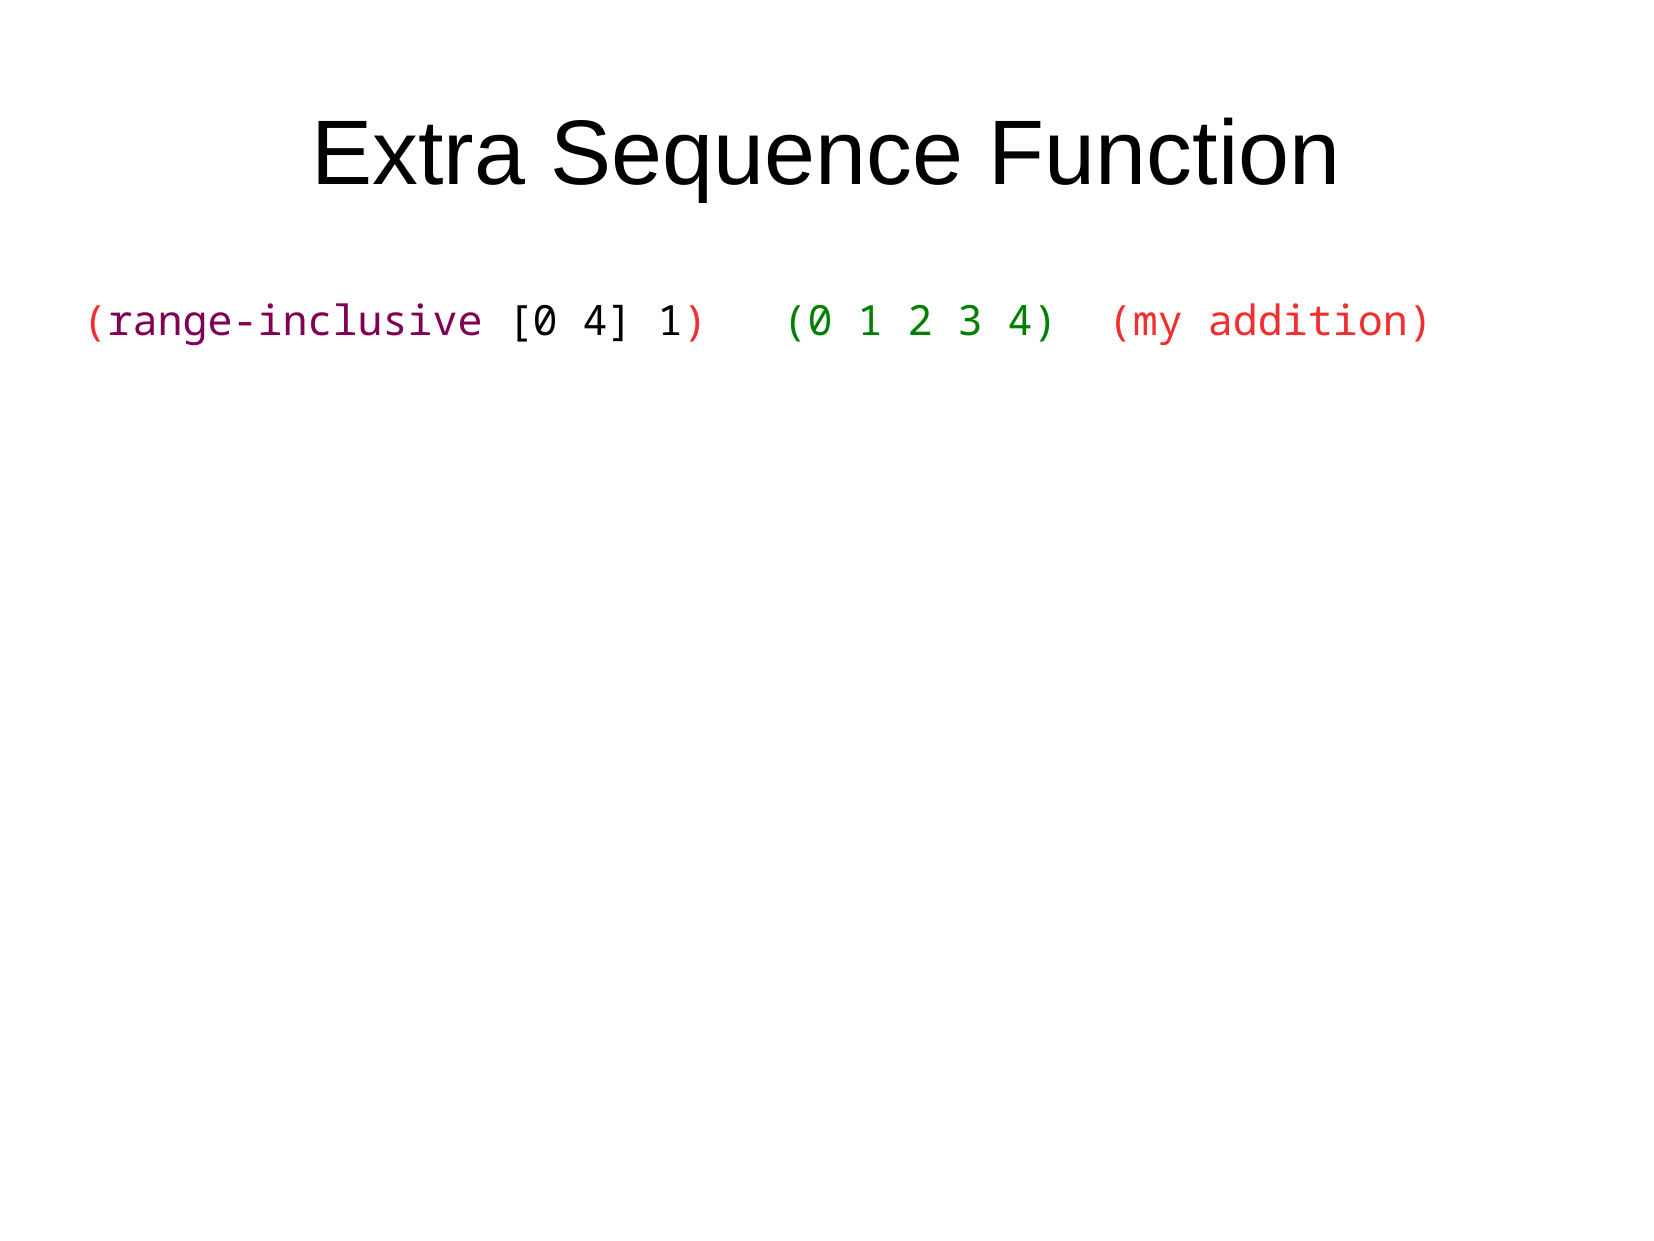

# Extra Sequence Function
(range-inclusive [0 4] 1) (0 1 2 3 4) (my addition)